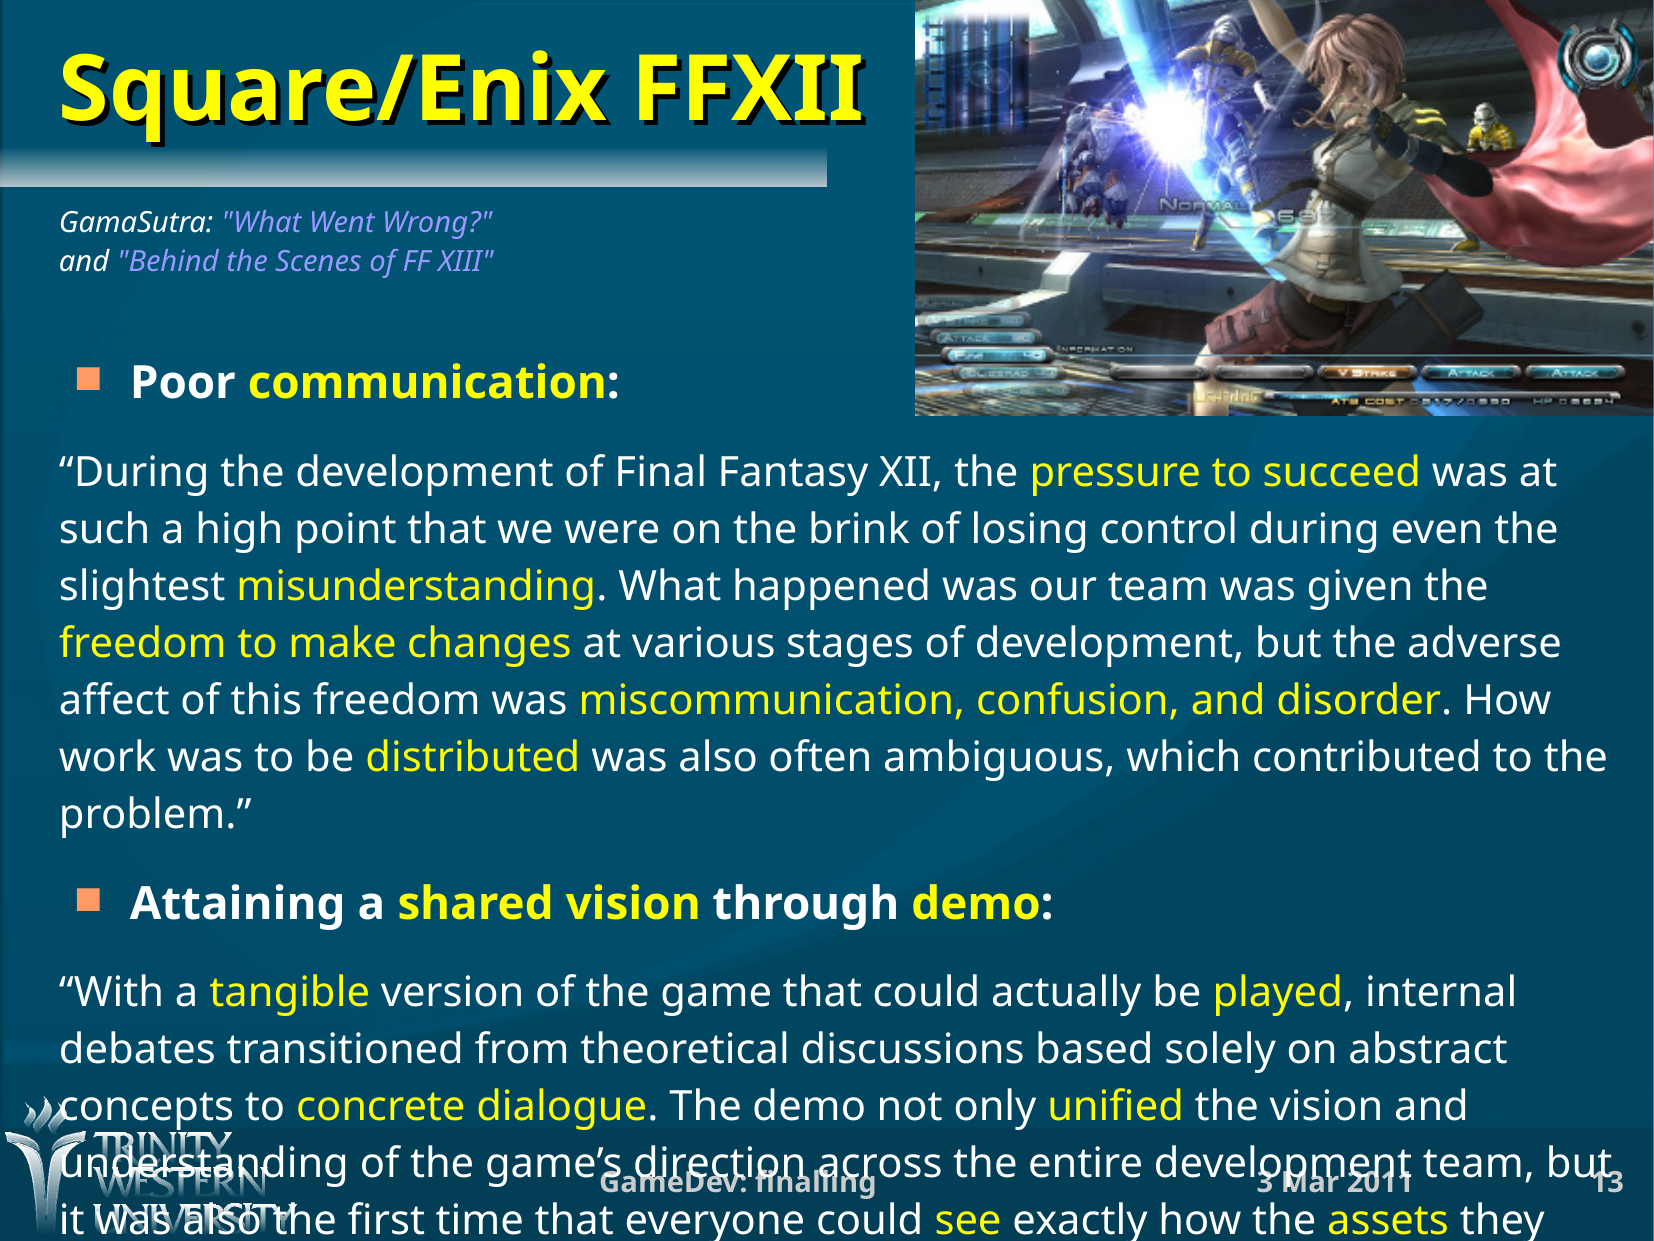

Square/Enix FFXII
# GamaSutra: "What Went Wrong?" and "Behind the Scenes of FF XIII"
Poor communication:
“During the development of Final Fantasy XII, the pressure to succeed was at such a high point that we were on the brink of losing control during even the slightest misunderstanding. What happened was our team was given the freedom to make changes at various stages of development, but the adverse affect of this freedom was miscommunication, confusion, and disorder. How work was to be distributed was also often ambiguous, which contributed to the problem.”
Attaining a shared vision through demo:
“With a tangible version of the game that could actually be played, internal debates transitioned from theoretical discussions based solely on abstract concepts to concrete dialogue. The demo not only unified the vision and understanding of the game’s direction across the entire development team, but it was also the first time that everyone could see exactly how the assets they worked on would function within the game”
GameDev: finalling
3 Mar 2011
13